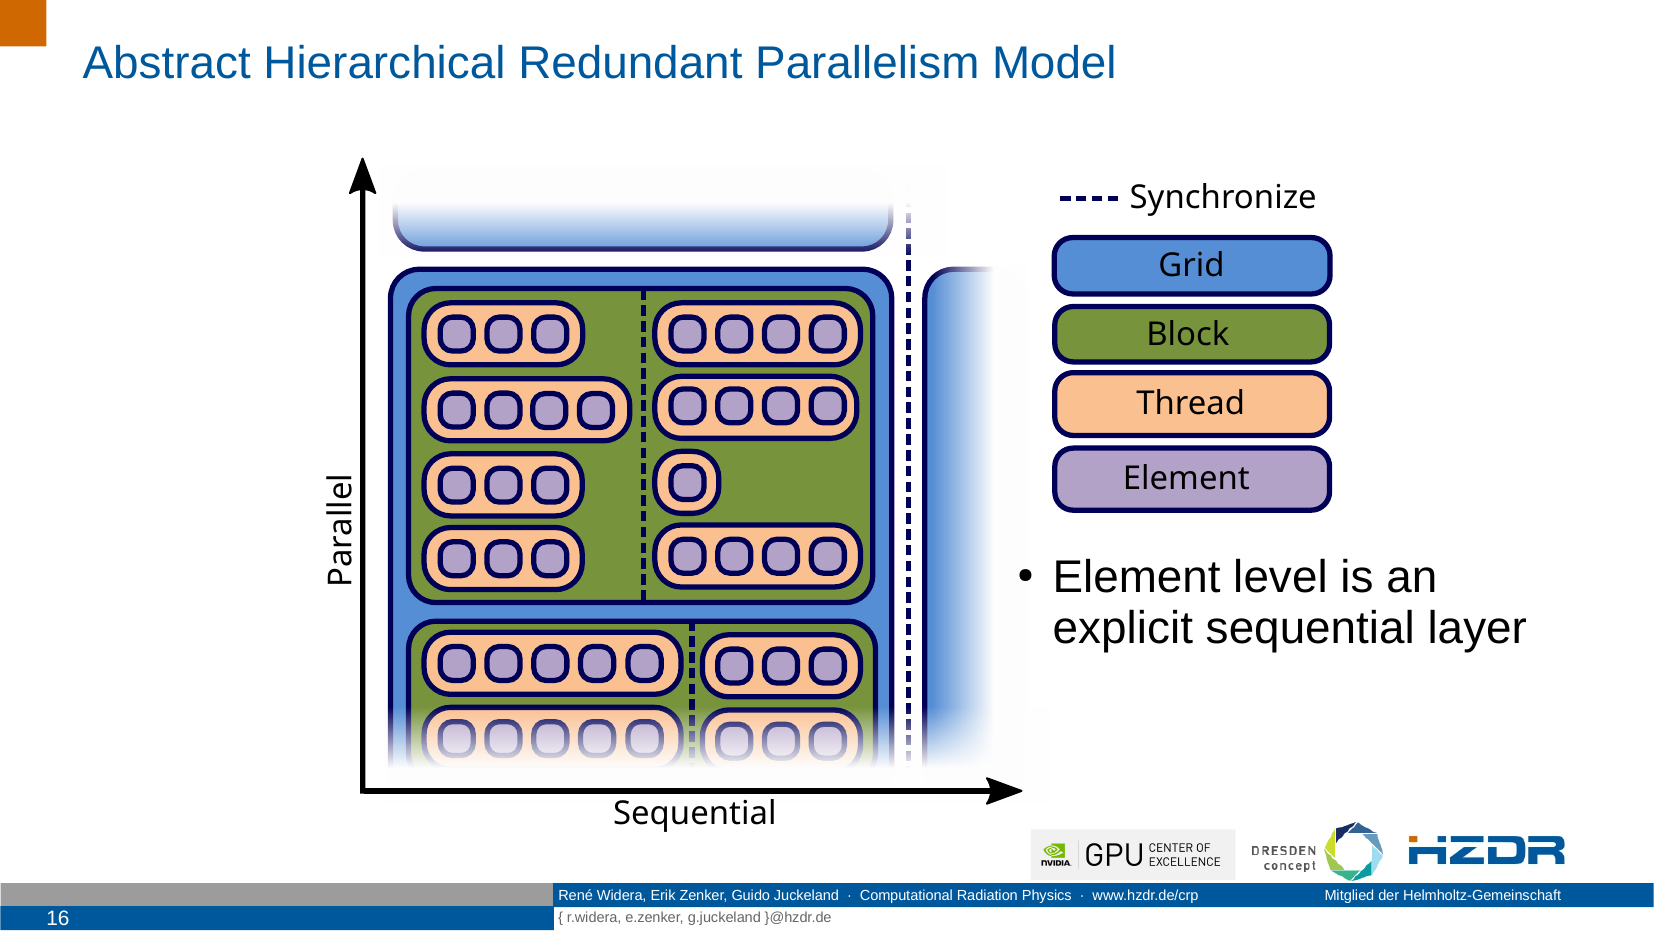

# Abstract Hierarchical Redundant Parallelism Model
Element level is an explicit sequential layer